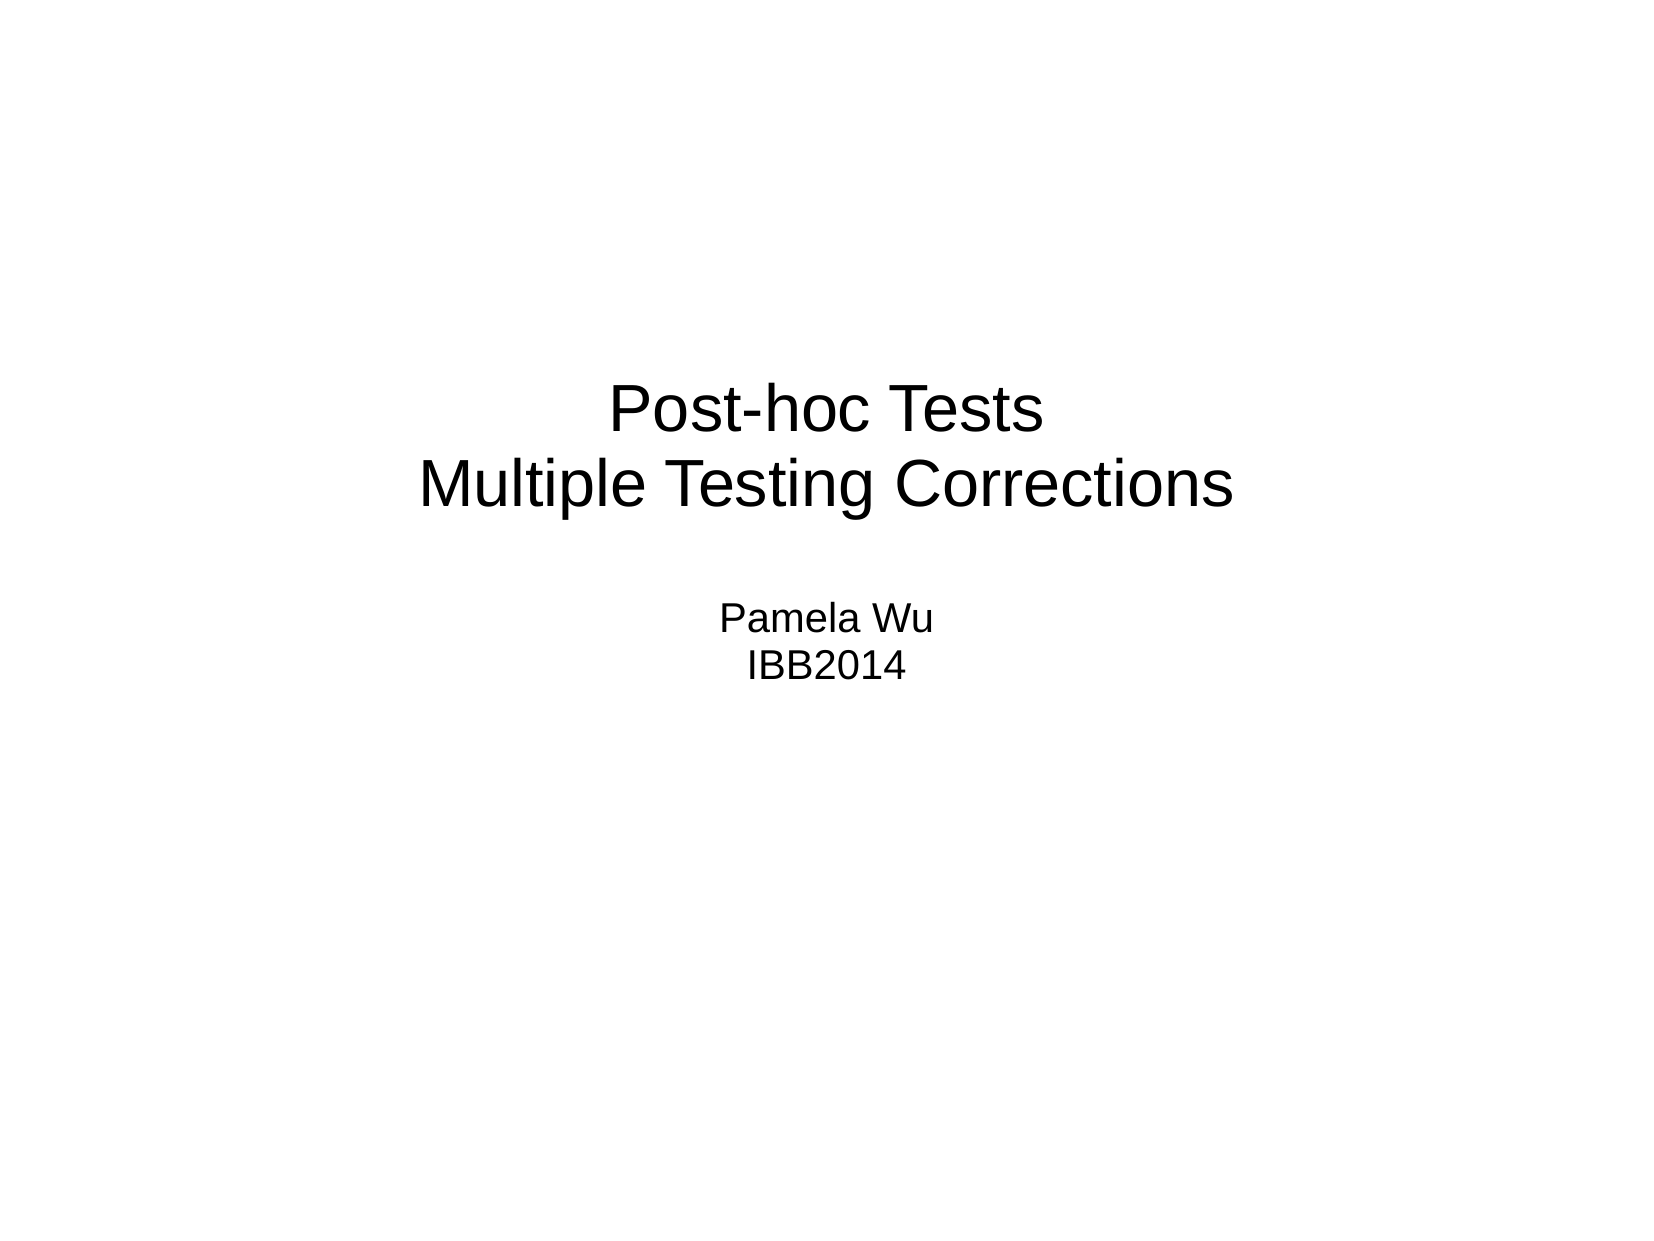

# Post-hoc Tests
Multiple Testing Corrections
Pamela Wu
IBB2014